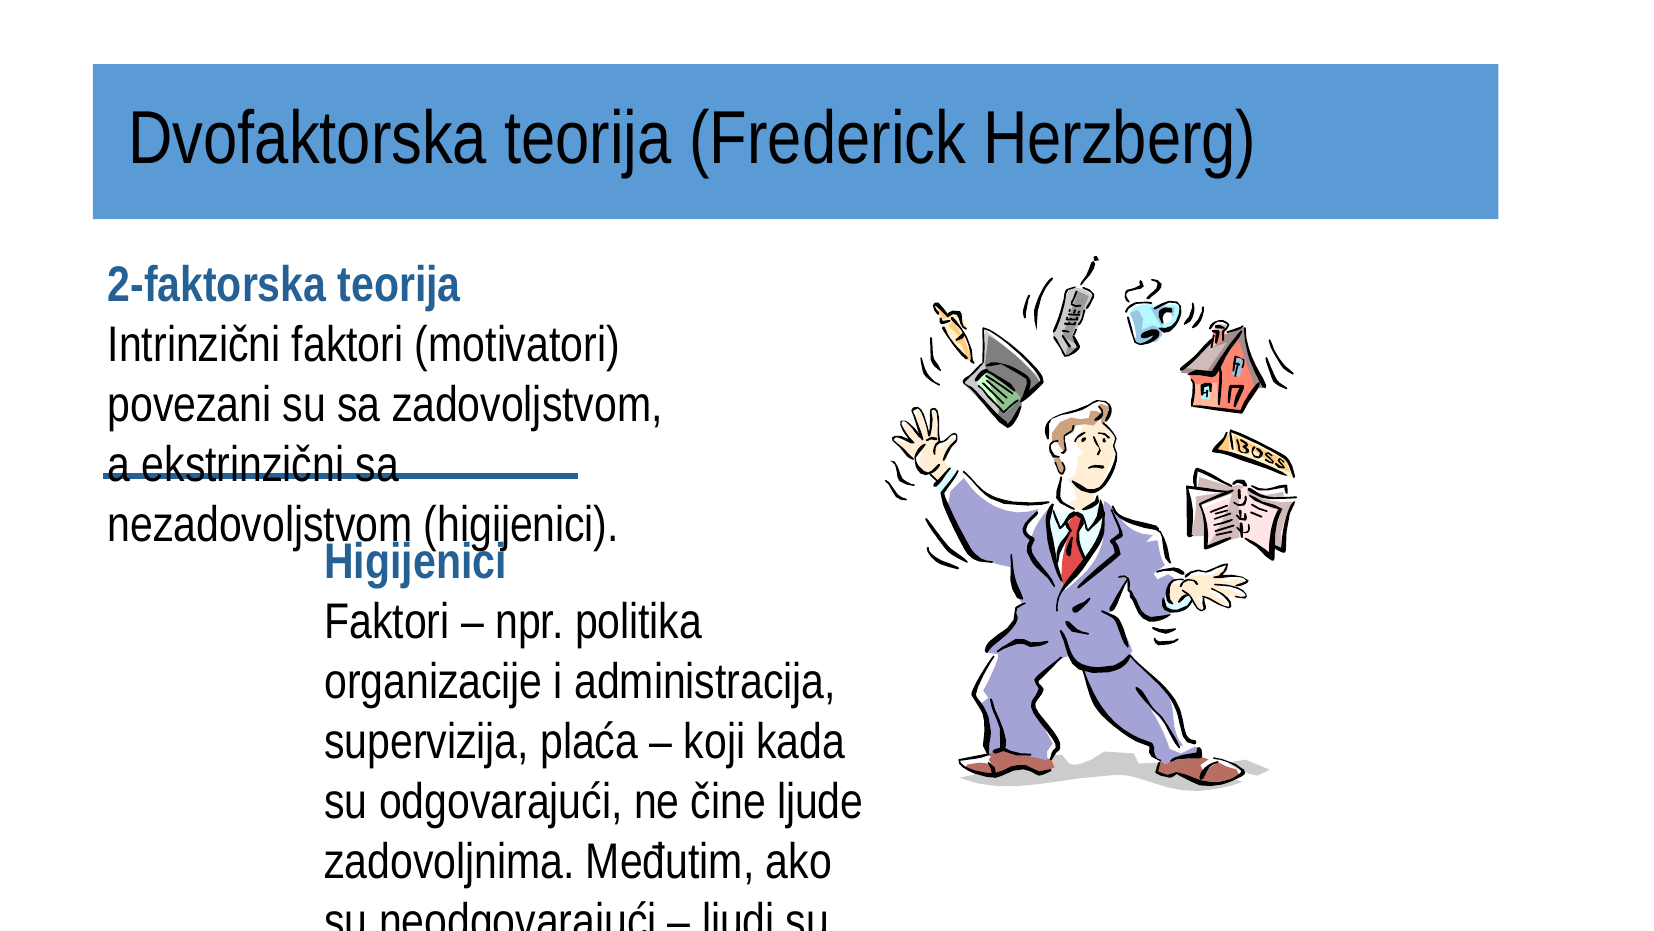

# Dvofaktorska teorija (Frederick Herzberg)
2-faktorska teorija
Intrinzični faktori (motivatori) povezani su sa zadovoljstvom, a ekstrinzični sa nezadovoljstvom (higijenici).
Higijenici
Faktori – npr. politika organizacije i administracija, supervizija, plaća – koji kada su odgovarajući, ne čine ljude zadovoljnima. Međutim, ako su neodgovarajući – ljudi su nezadovoljni.